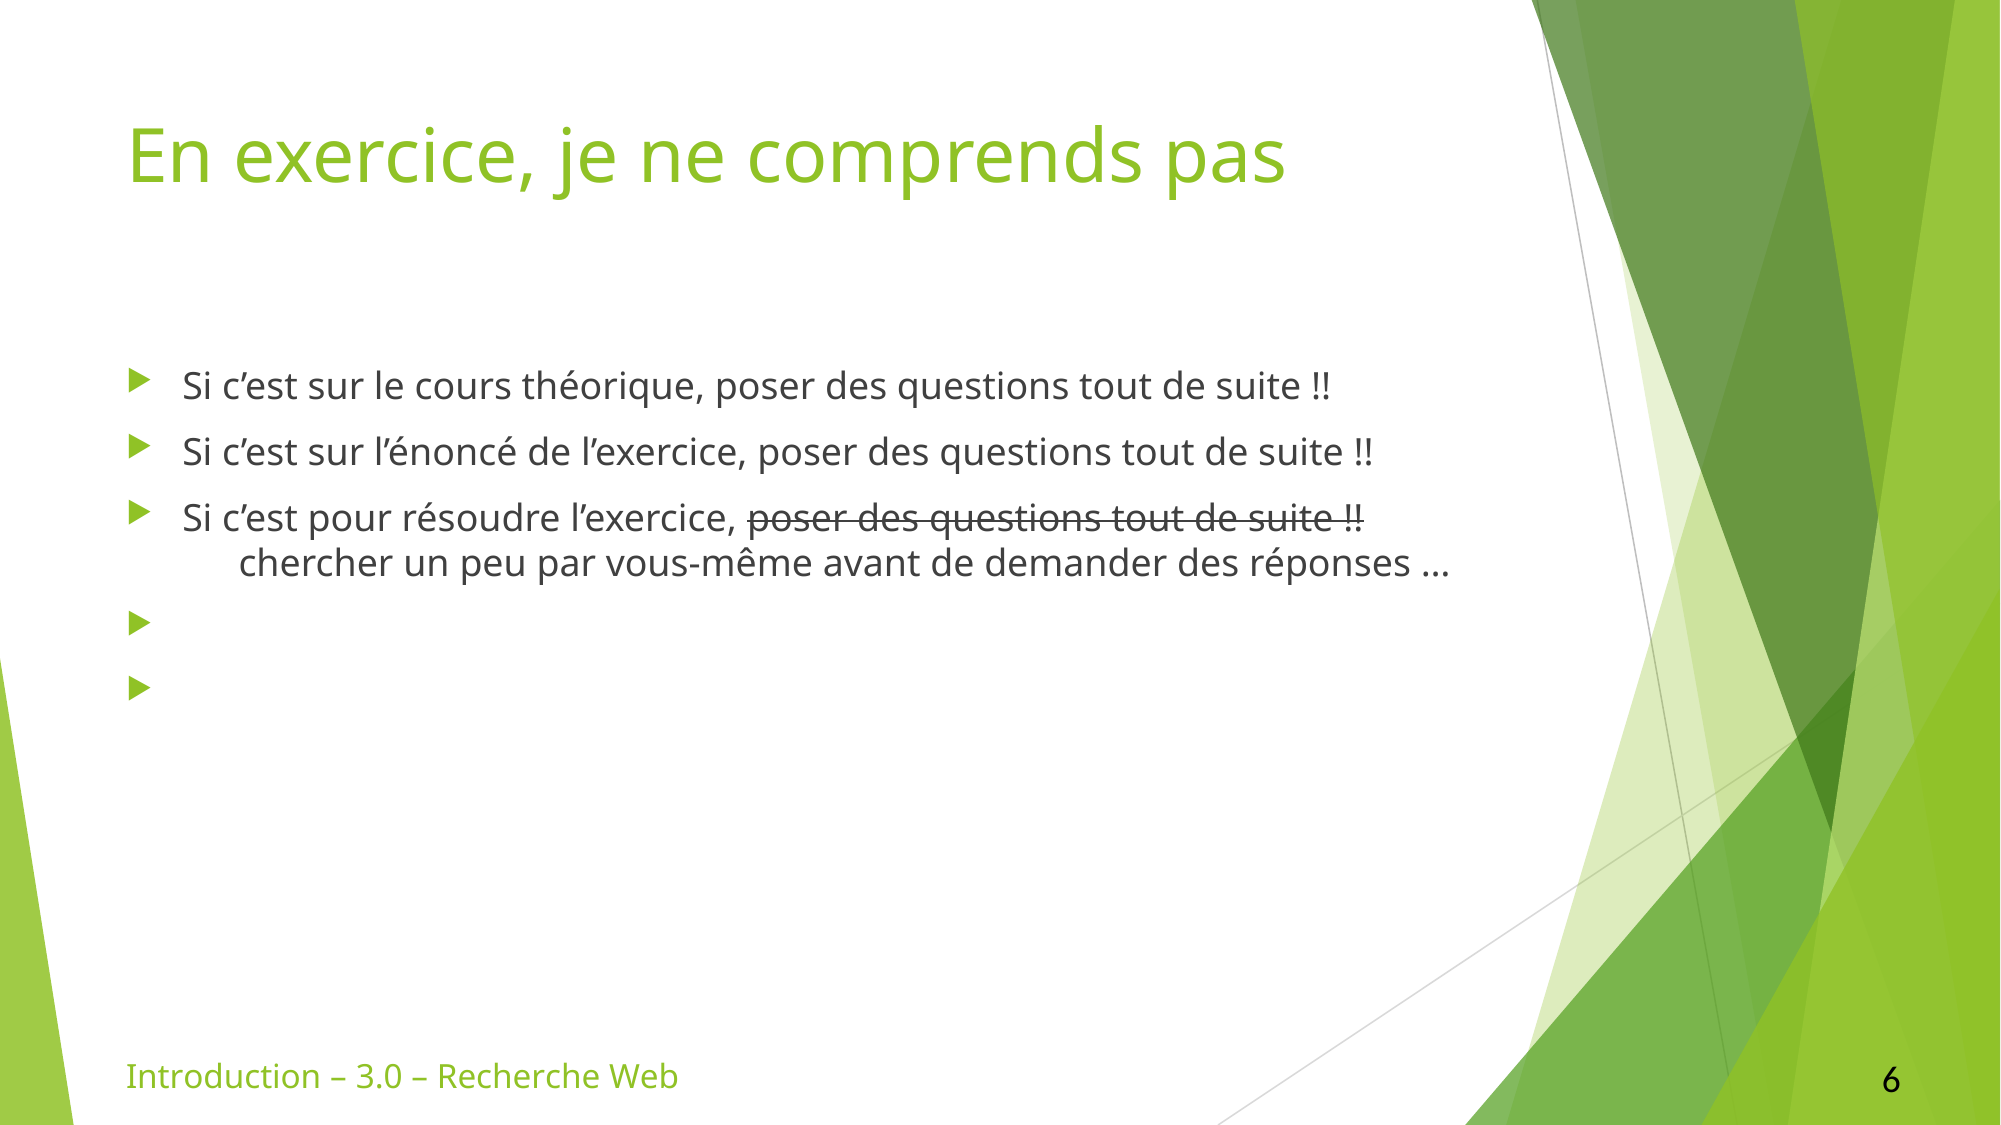

# En exercice, je ne comprends pas
Si c’est sur le cours théorique, poser des questions tout de suite !!
Si c’est sur l’énoncé de l’exercice, poser des questions tout de suite !!
Si c’est pour résoudre l’exercice, poser des questions tout de suite !! chercher un peu par vous-même avant de demander des réponses …
Introduction – 3.0 – Recherche Web